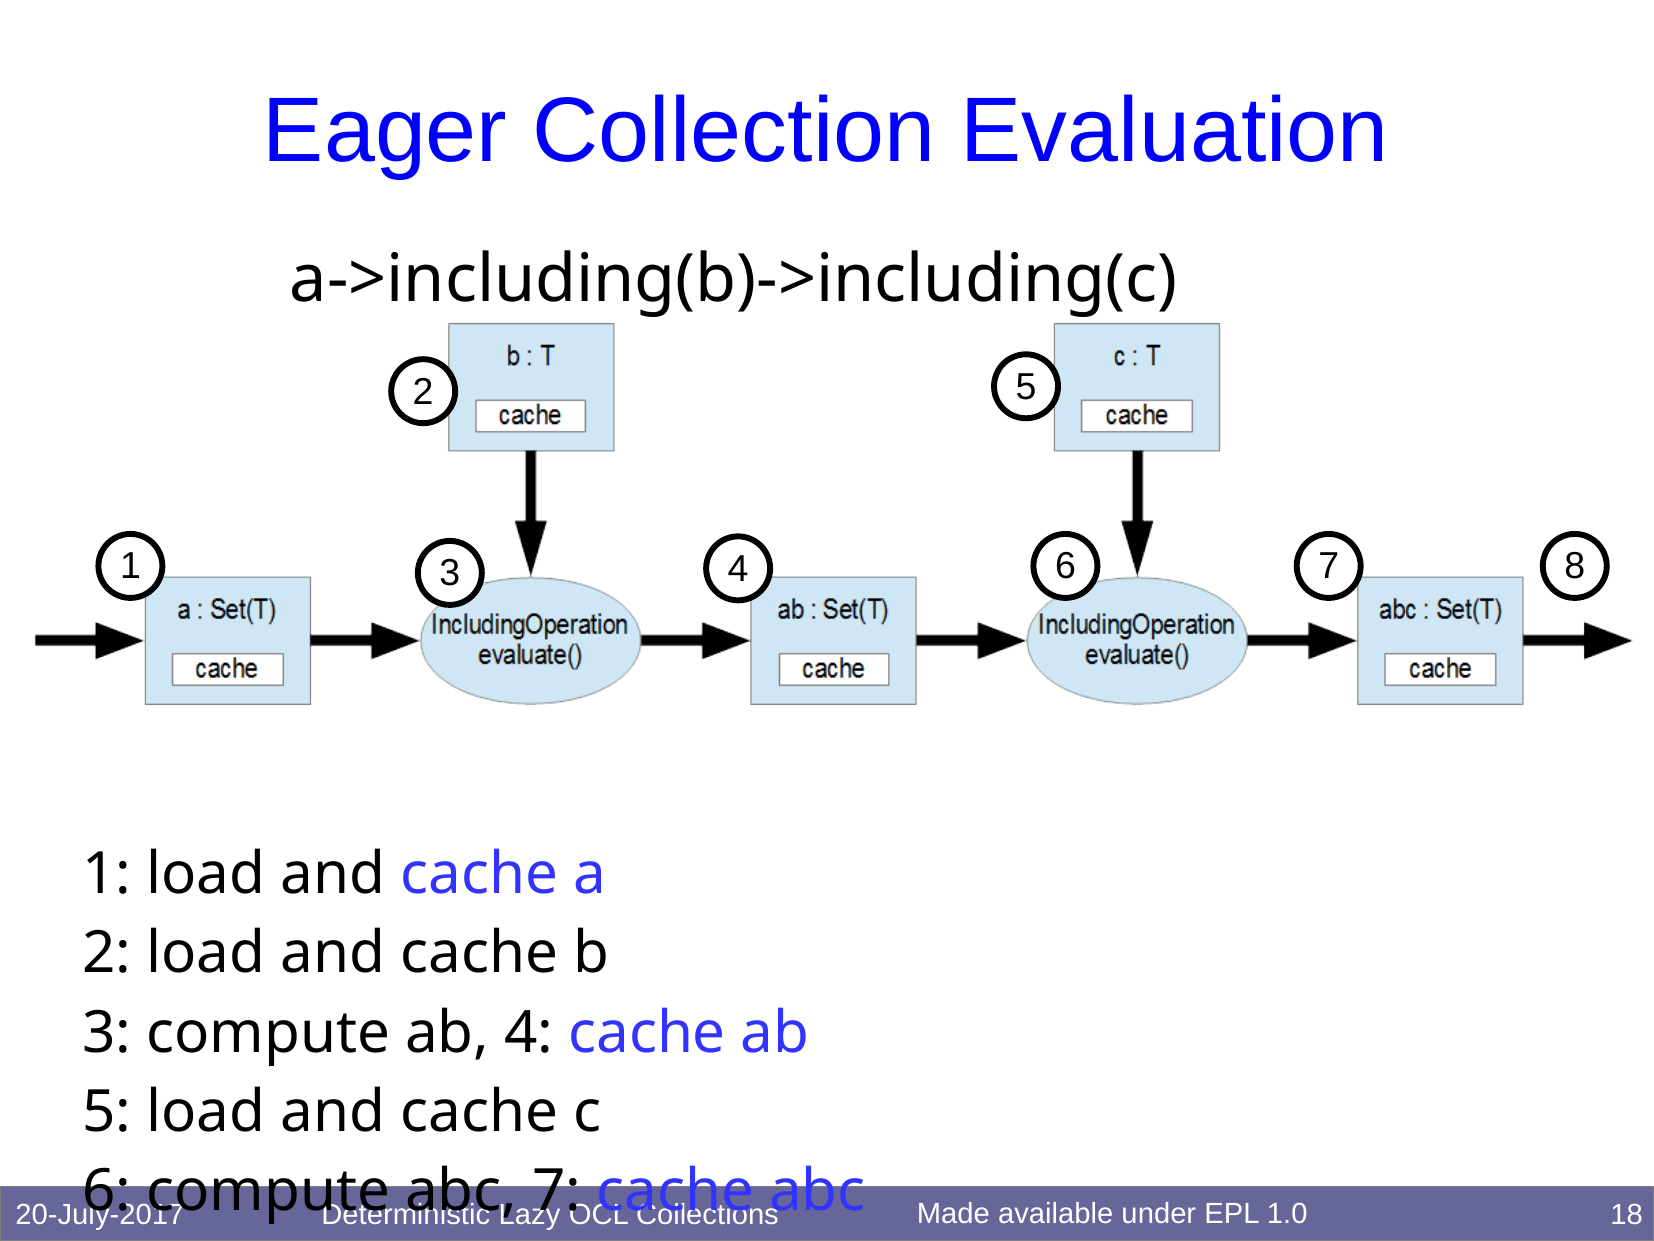

# Eager Collection Evaluation
 a->including(b)->including(c)
1: load and cache a
2: load and cache b
3: compute ab, 4: cache ab
5: load and cache c
6: compute abc, 7: cache abc
8: propagate abc 3 'large' caches
5
2
1
6
7
8
4
3
20-July-2017
Deterministic Lazy OCL Collections
18